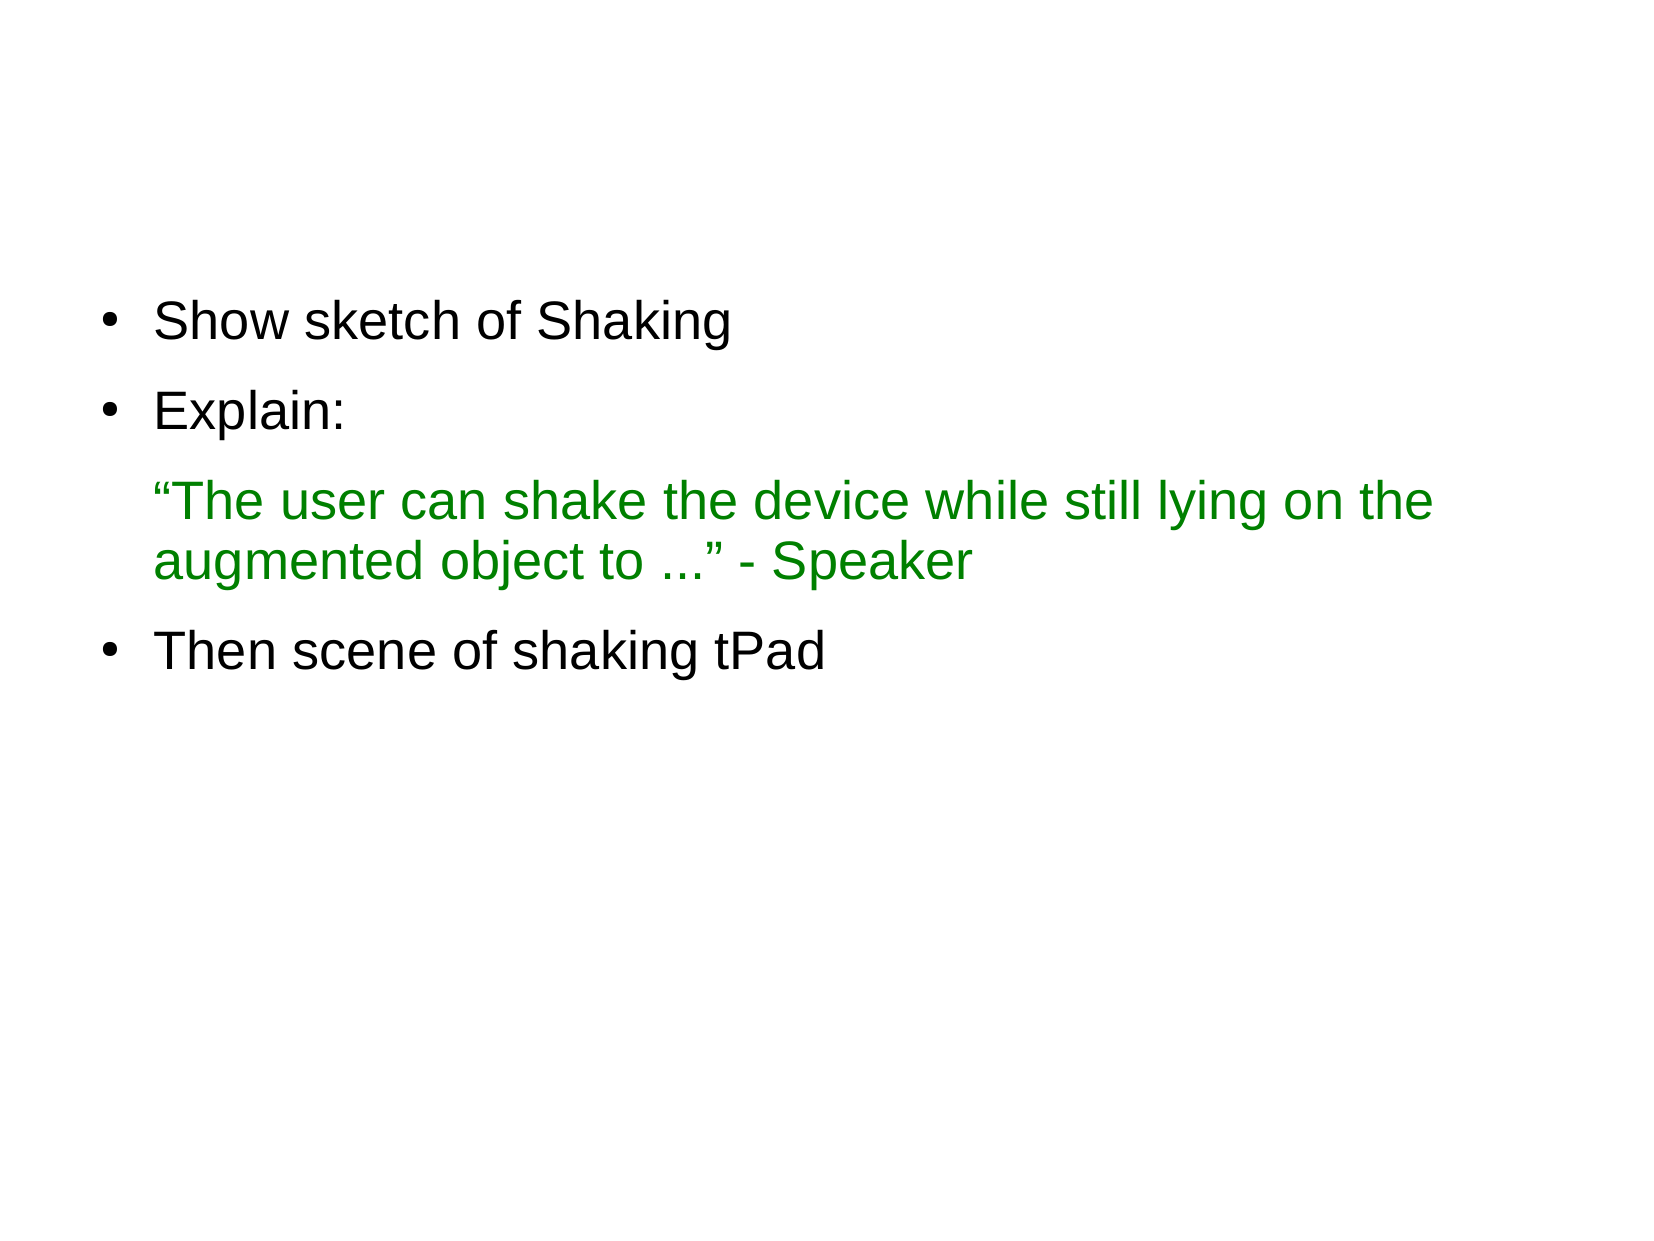

# Show sketch of Shaking
Explain:
“The user can shake the device while still lying on the augmented object to ...” - Speaker
Then scene of shaking tPad